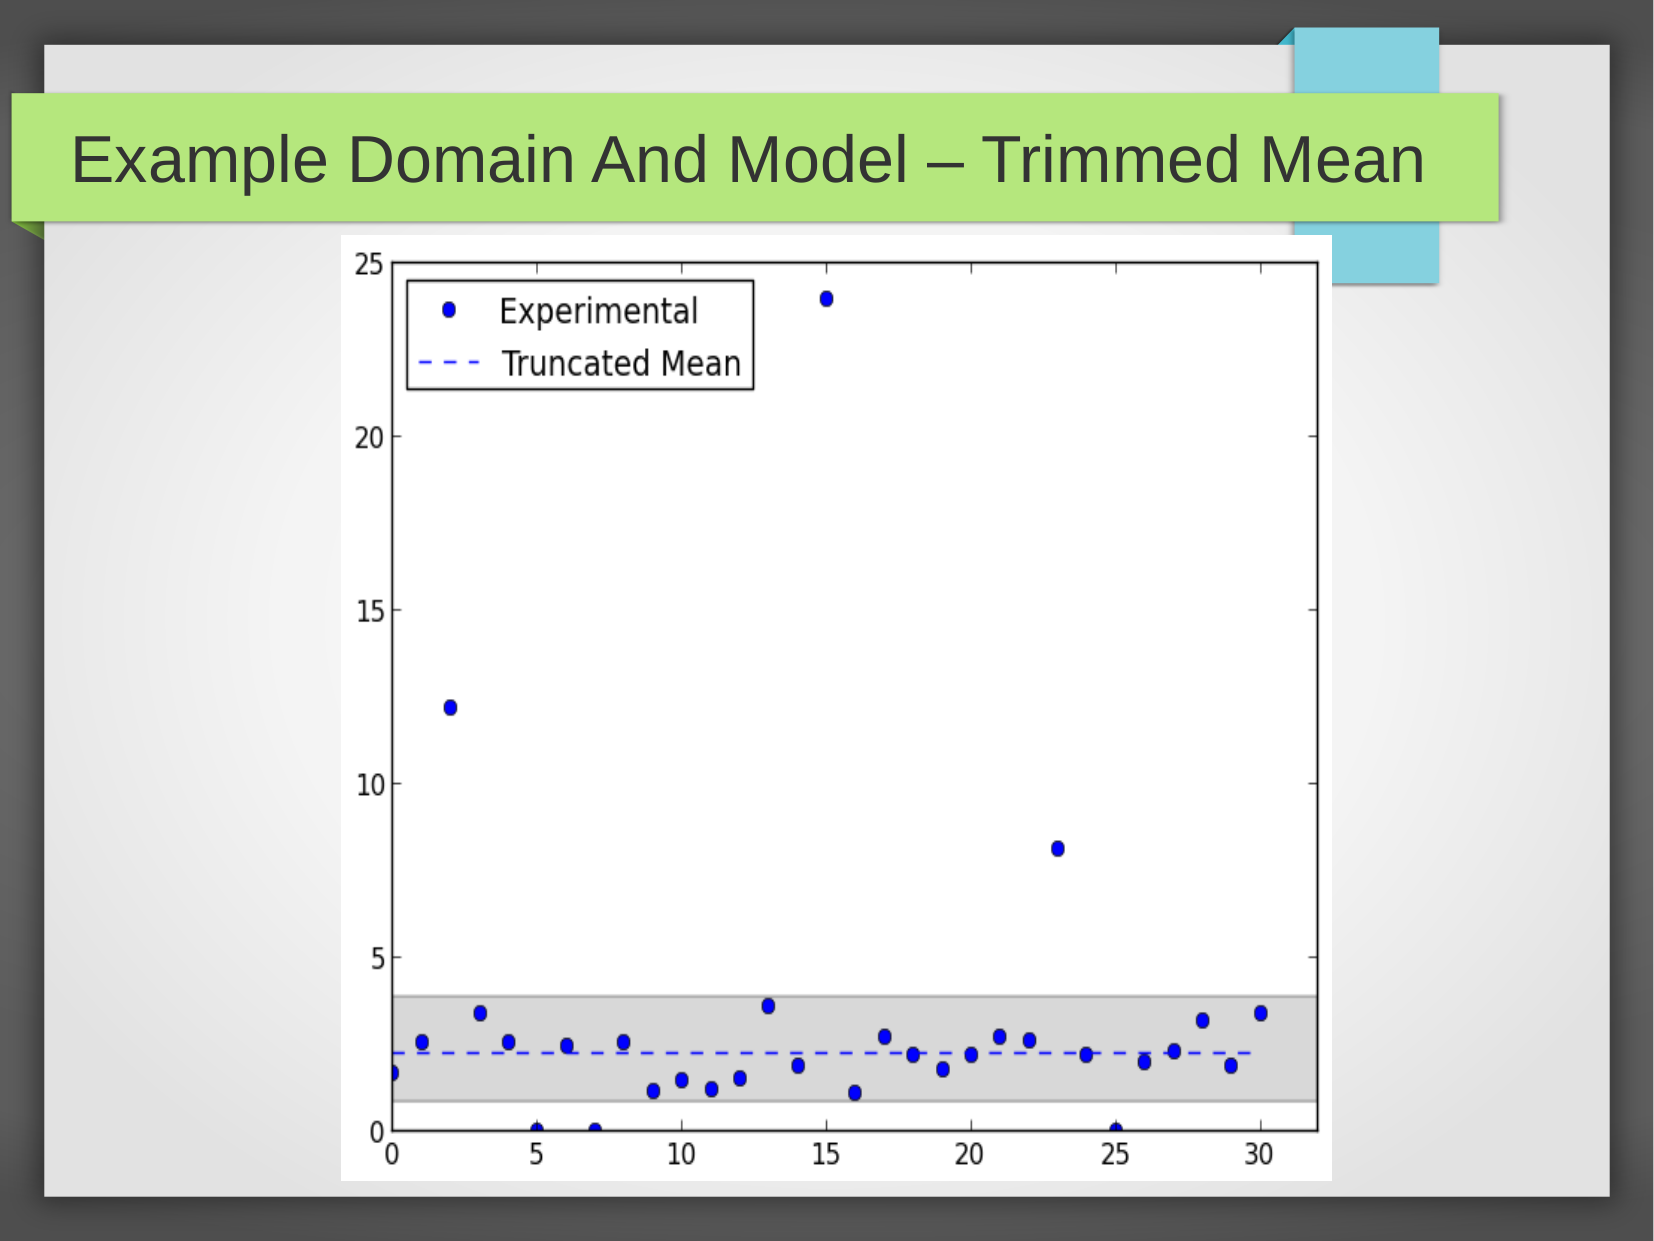

# Example Domain And Model – Trimmed Mean